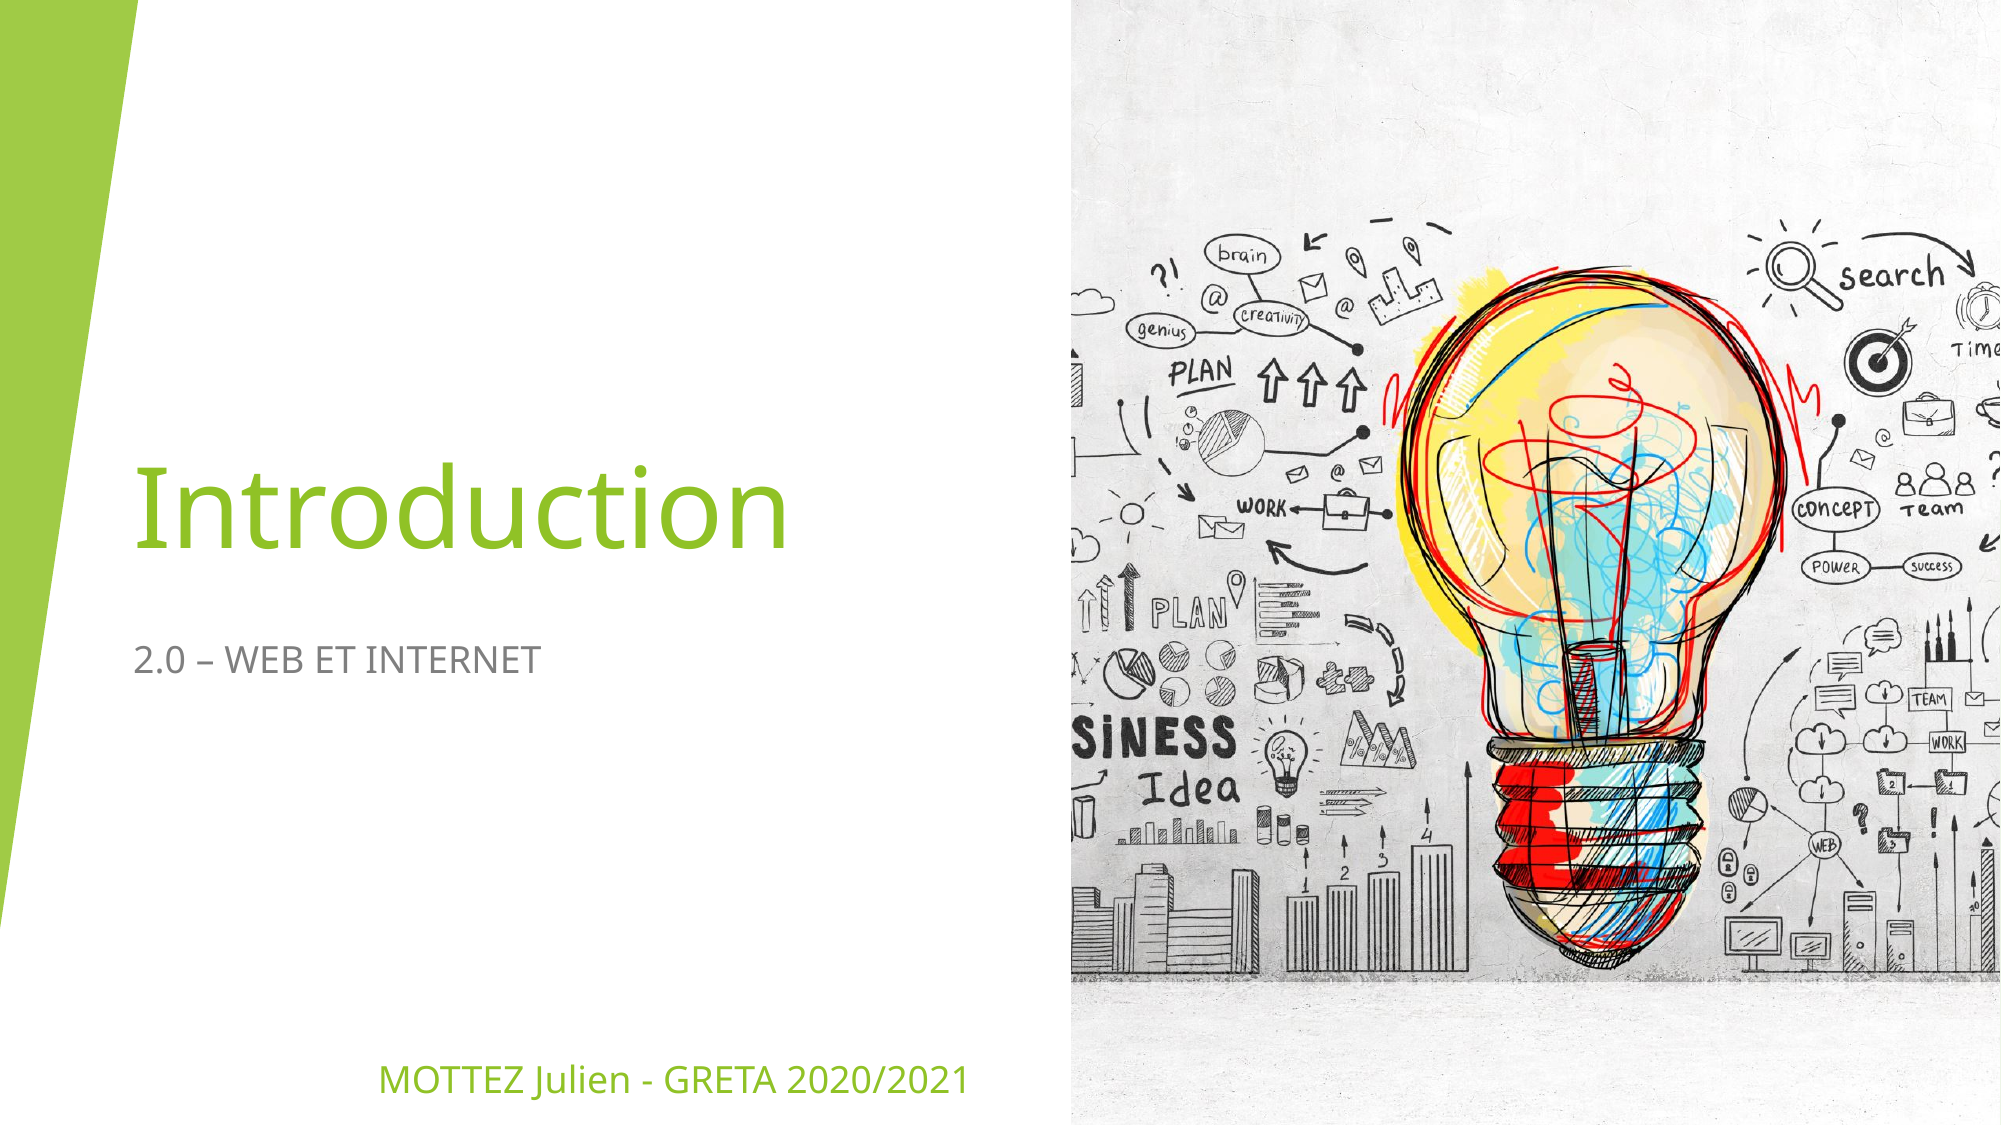

# Introduction
2.0 – WEB ET INTERNET
MOTTEZ Julien - GRETA 2020/2021